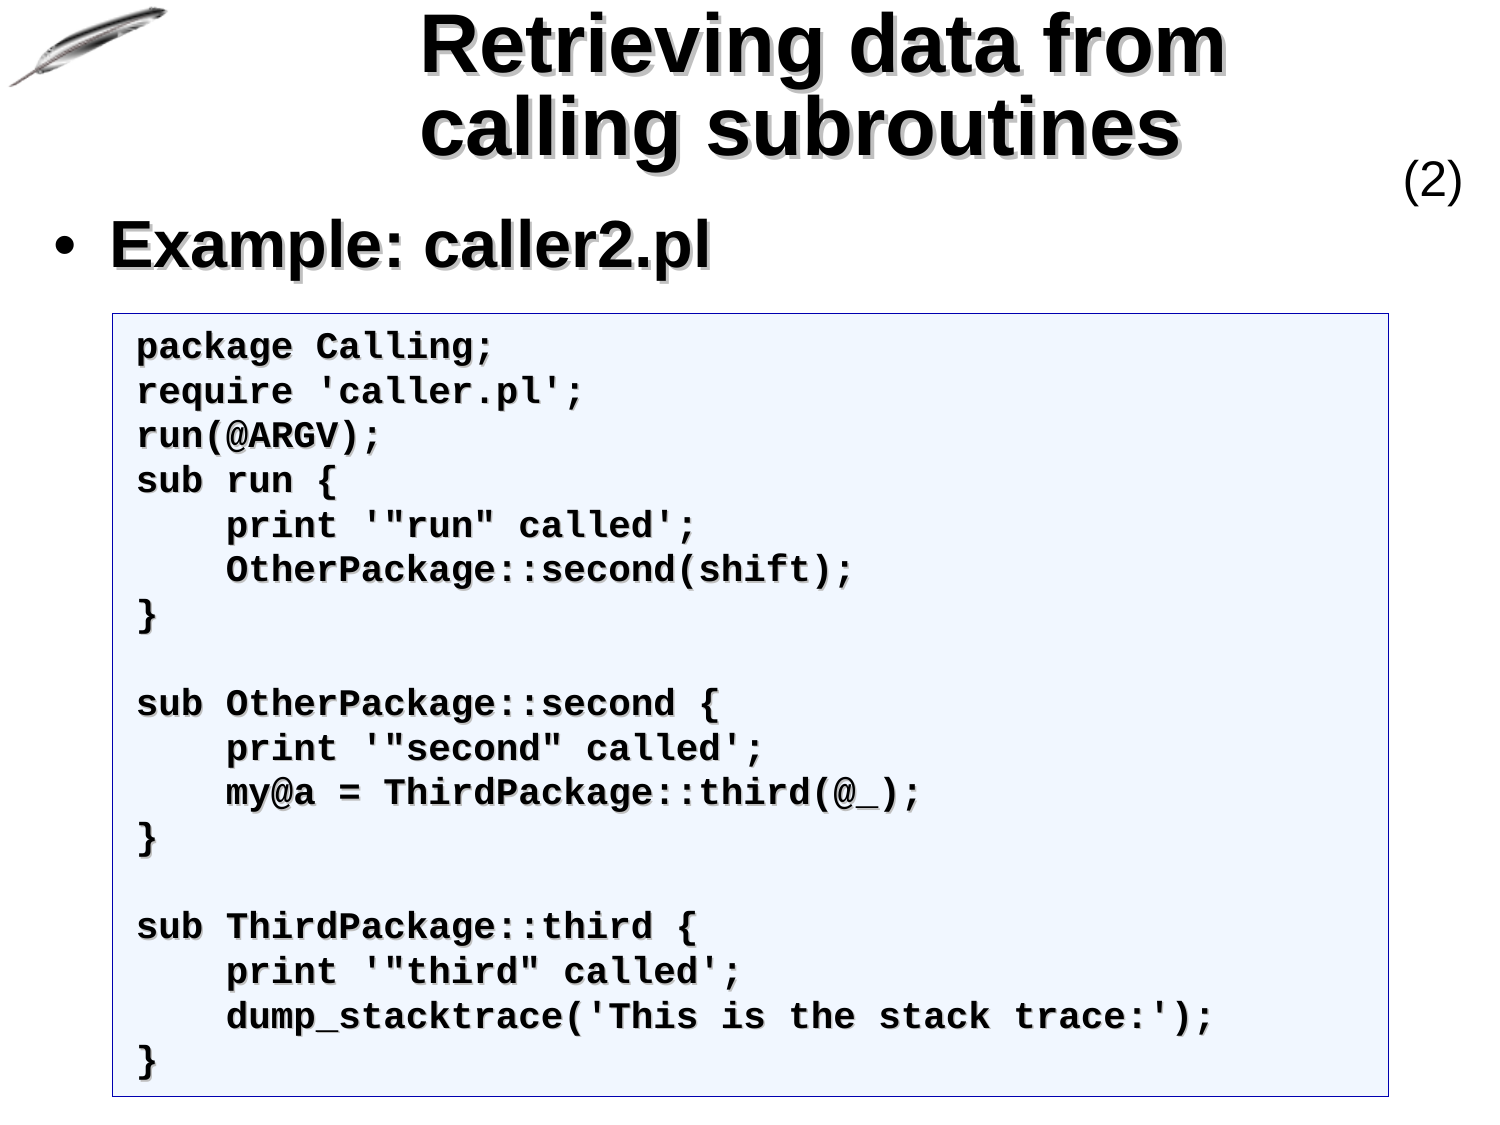

# Retrieving data from calling subroutines
(2)
Example: caller2.pl
package Calling;
require 'caller.pl';
run(@ARGV);
sub run {
 print '"run" called';
 OtherPackage::second(shift);
}
sub OtherPackage::second {
 print '"second" called';
 my@a = ThirdPackage::third(@_);
}
sub ThirdPackage::third {
 print '"third" called';
 dump_stacktrace('This is the stack trace:');
}